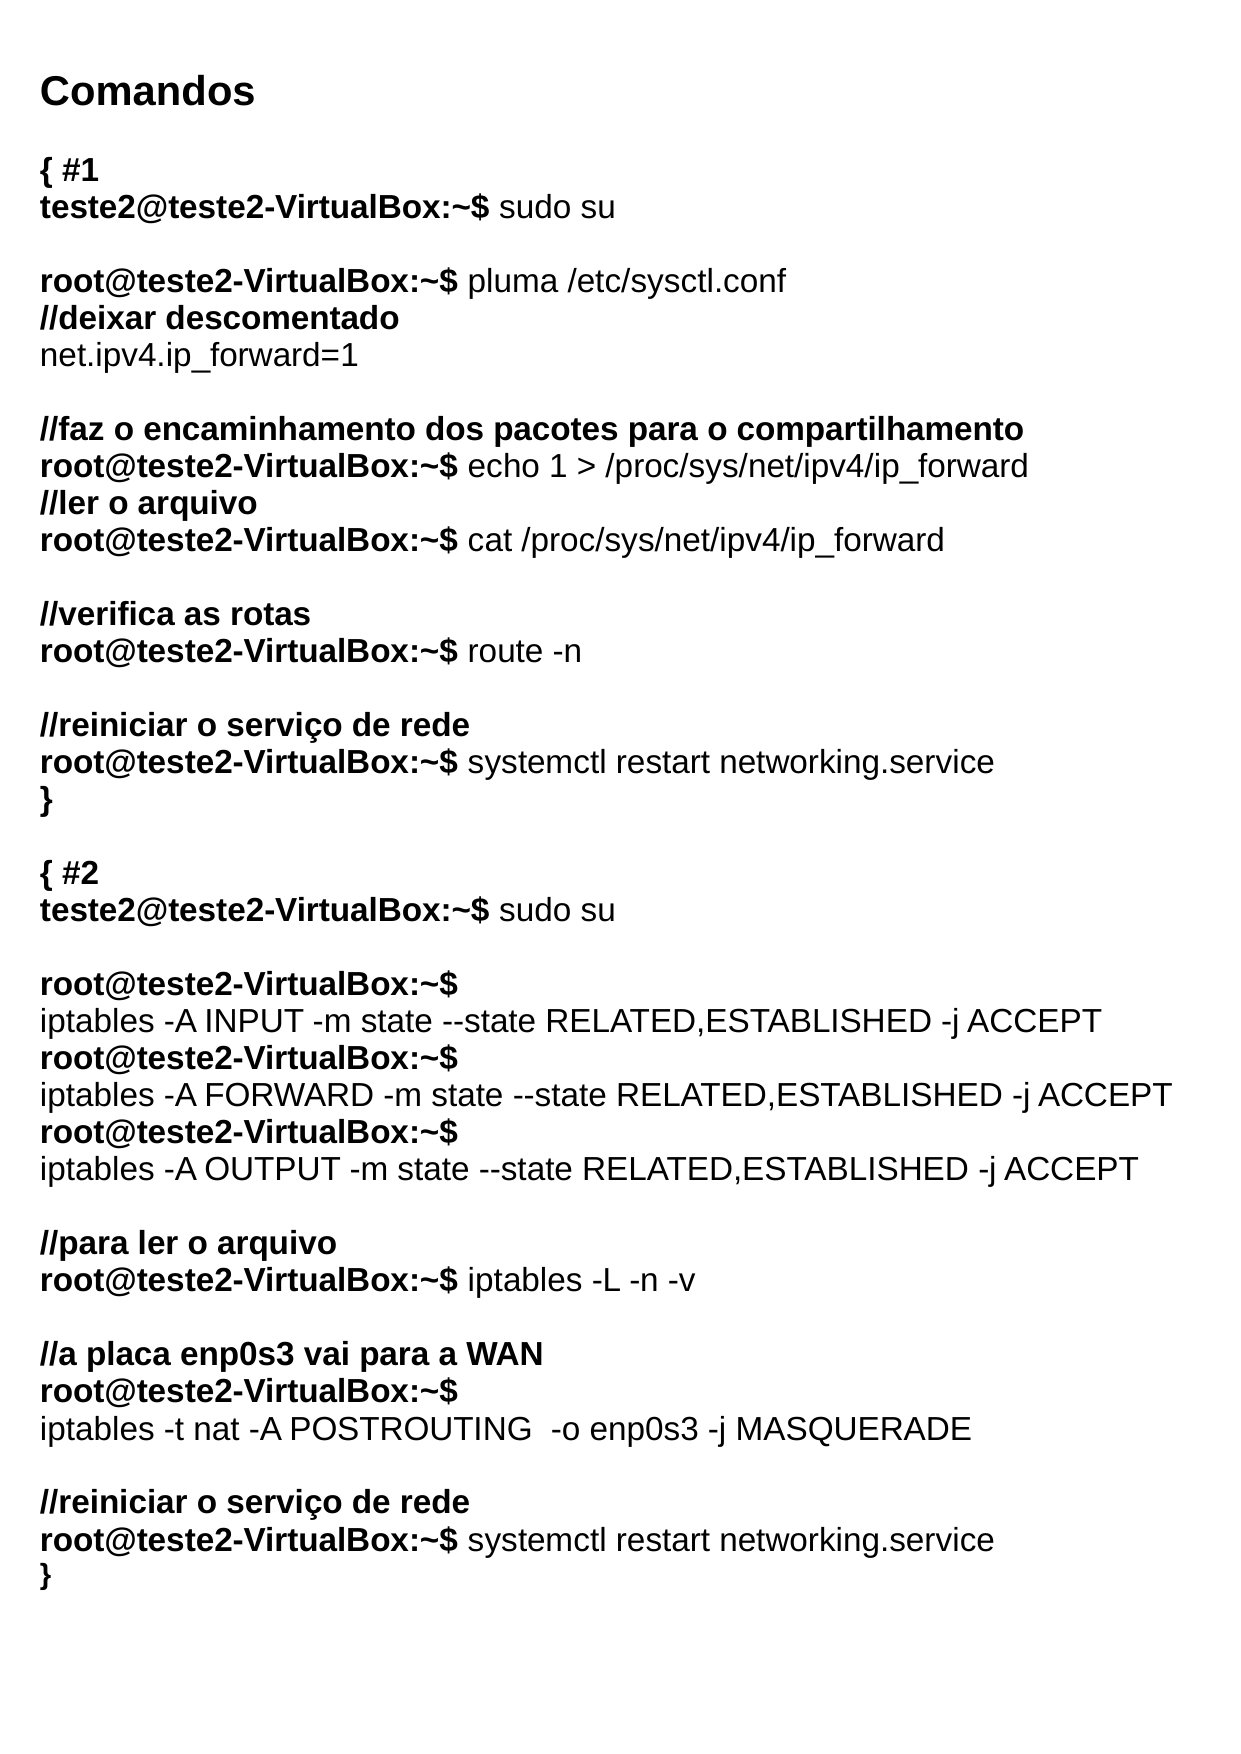

Comandos
{ #1
teste2@teste2-VirtualBox:~$ sudo su
root@teste2-VirtualBox:~$ pluma /etc/sysctl.conf
//deixar descomentado
net.ipv4.ip_forward=1
//faz o encaminhamento dos pacotes para o compartilhamento
root@teste2-VirtualBox:~$ echo 1 > /proc/sys/net/ipv4/ip_forward
//ler o arquivo
root@teste2-VirtualBox:~$ cat /proc/sys/net/ipv4/ip_forward
//verifica as rotas
root@teste2-VirtualBox:~$ route -n
//reiniciar o serviço de rede
root@teste2-VirtualBox:~$ systemctl restart networking.service
}
{ #2
teste2@teste2-VirtualBox:~$ sudo su
root@teste2-VirtualBox:~$
iptables -A INPUT -m state --state RELATED,ESTABLISHED -j ACCEPT
root@teste2-VirtualBox:~$
iptables -A FORWARD -m state --state RELATED,ESTABLISHED -j ACCEPT
root@teste2-VirtualBox:~$
iptables -A OUTPUT -m state --state RELATED,ESTABLISHED -j ACCEPT
//para ler o arquivo
root@teste2-VirtualBox:~$ iptables -L -n -v
//a placa enp0s3 vai para a WAN
root@teste2-VirtualBox:~$
iptables -t nat -A POSTROUTING -o enp0s3 -j MASQUERADE
//reiniciar o serviço de rede
root@teste2-VirtualBox:~$ systemctl restart networking.service
}